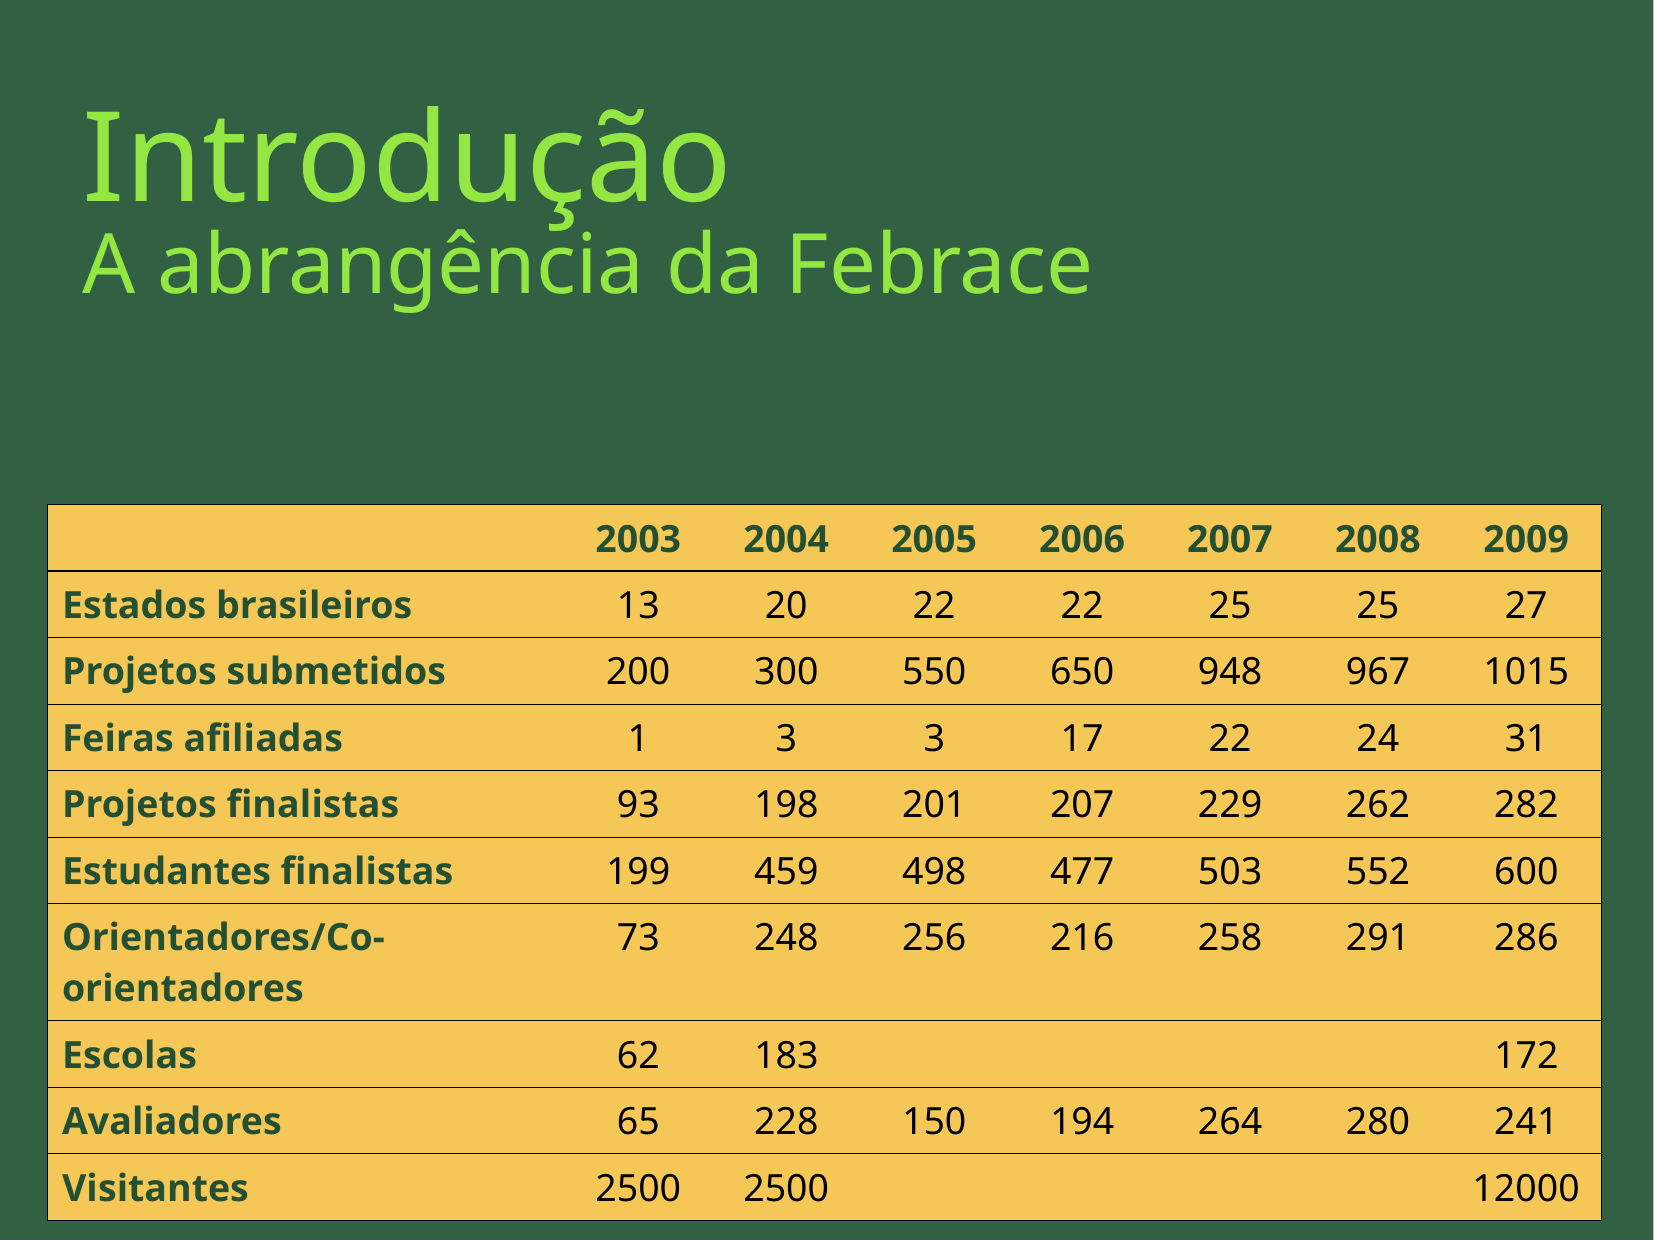

# Introdução
A abrangência da Febrace
| | 2003 | 2004 | 2005 | 2006 | 2007 | 2008 | 2009 |
| --- | --- | --- | --- | --- | --- | --- | --- |
| Estados brasileiros | 13 | 20 | 22 | 22 | 25 | 25 | 27 |
| Projetos submetidos | 200 | 300 | 550 | 650 | 948 | 967 | 1015 |
| Feiras afiliadas | 1 | 3 | 3 | 17 | 22 | 24 | 31 |
| Projetos finalistas | 93 | 198 | 201 | 207 | 229 | 262 | 282 |
| Estudantes finalistas | 199 | 459 | 498 | 477 | 503 | 552 | 600 |
| Orientadores/Co-orientadores | 73 | 248 | 256 | 216 | 258 | 291 | 286 |
| Escolas | 62 | 183 | | | | | 172 |
| Avaliadores | 65 | 228 | 150 | 194 | 264 | 280 | 241 |
| Visitantes | 2500 | 2500 | | | | | 12000 |